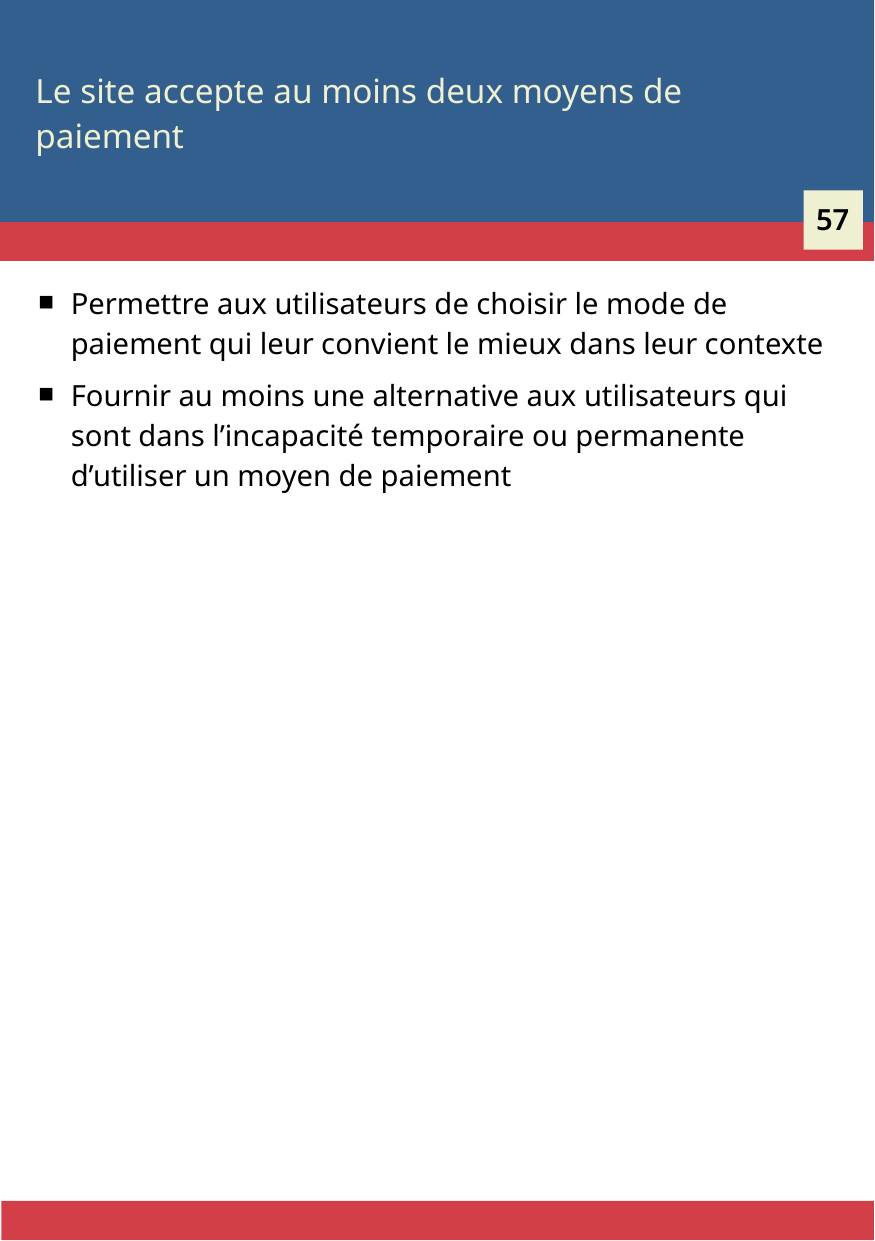

# Le site accepte au moins deux moyens de paiement
57
Permettre aux utilisateurs de choisir le mode de paiement qui leur convient le mieux dans leur contexte
Fournir au moins une alternative aux utilisateurs qui sont dans l’incapacité temporaire ou permanente d’utiliser un moyen de paiement